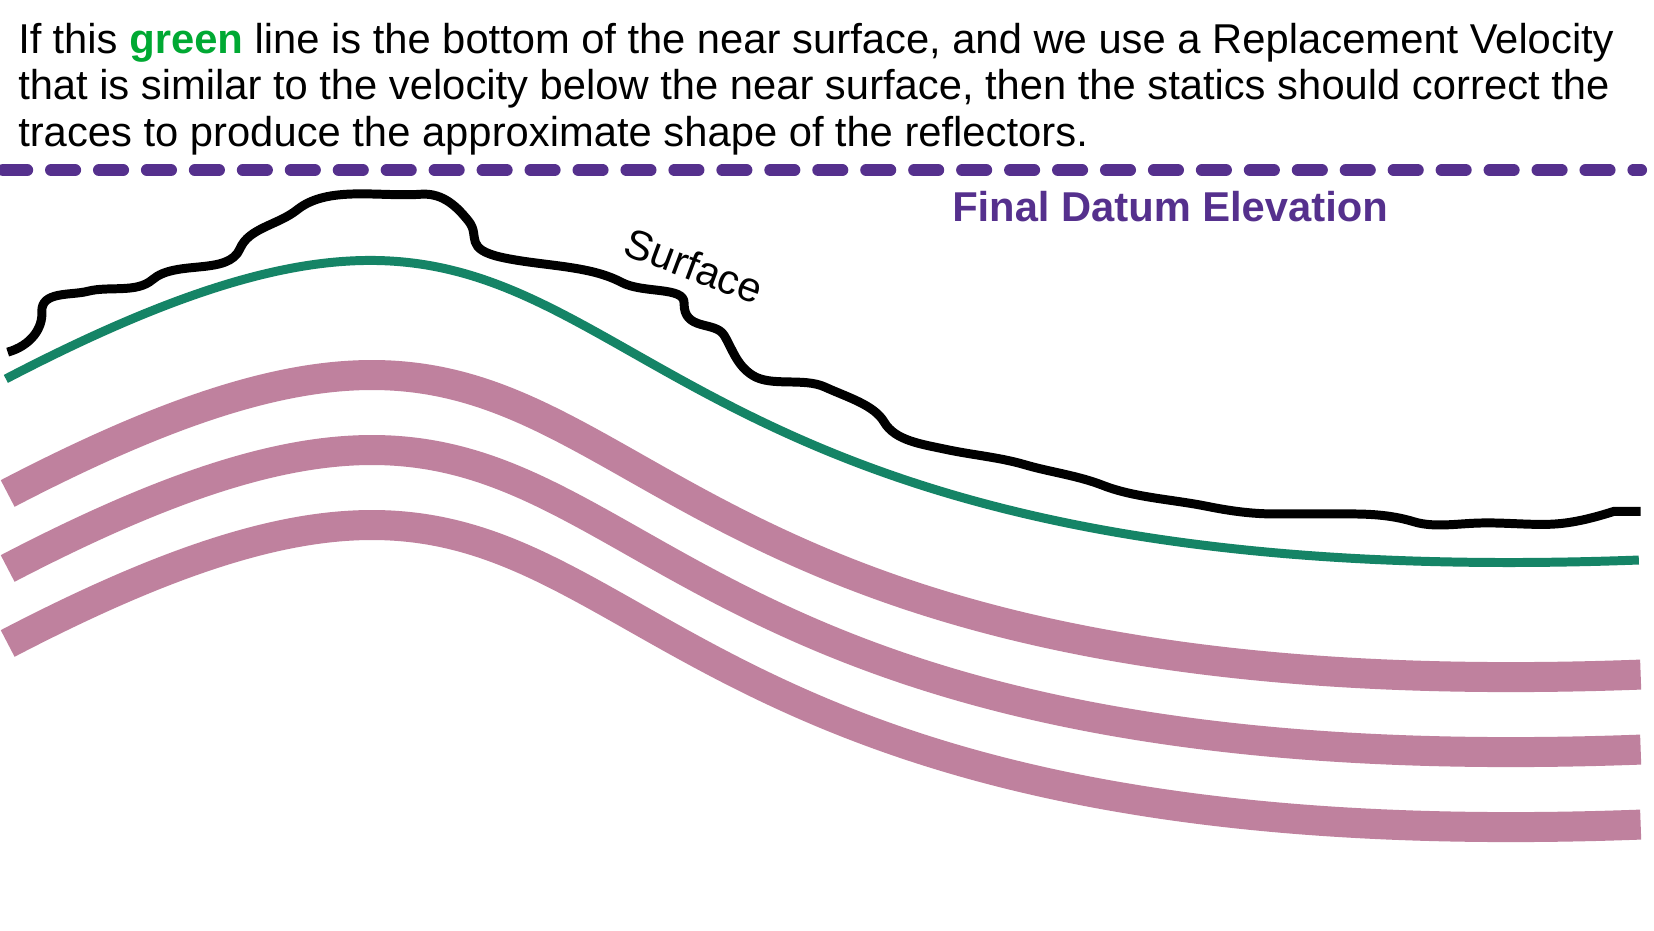

If this green line is the bottom of the near surface, and we use a Replacement Velocity that is similar to the velocity below the near surface, then the statics should correct the traces to produce the approximate shape of the reflectors.
Final Datum Elevation
Surface